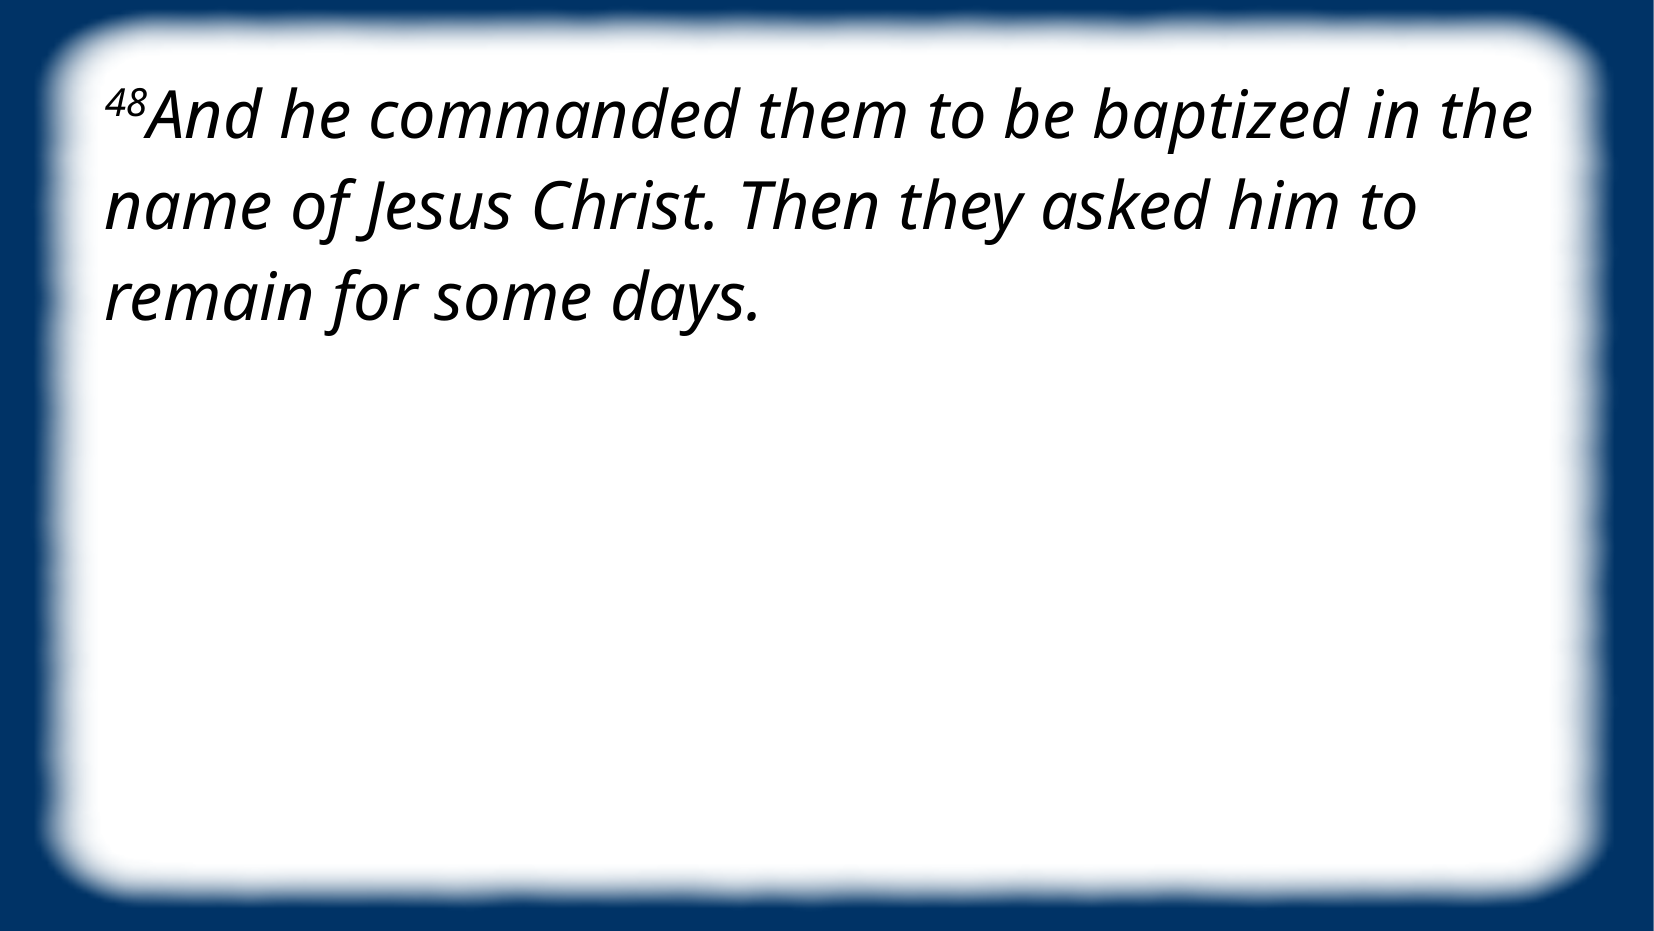

48And he commanded them to be baptized in the name of Jesus Christ. Then they asked him to remain for some days.